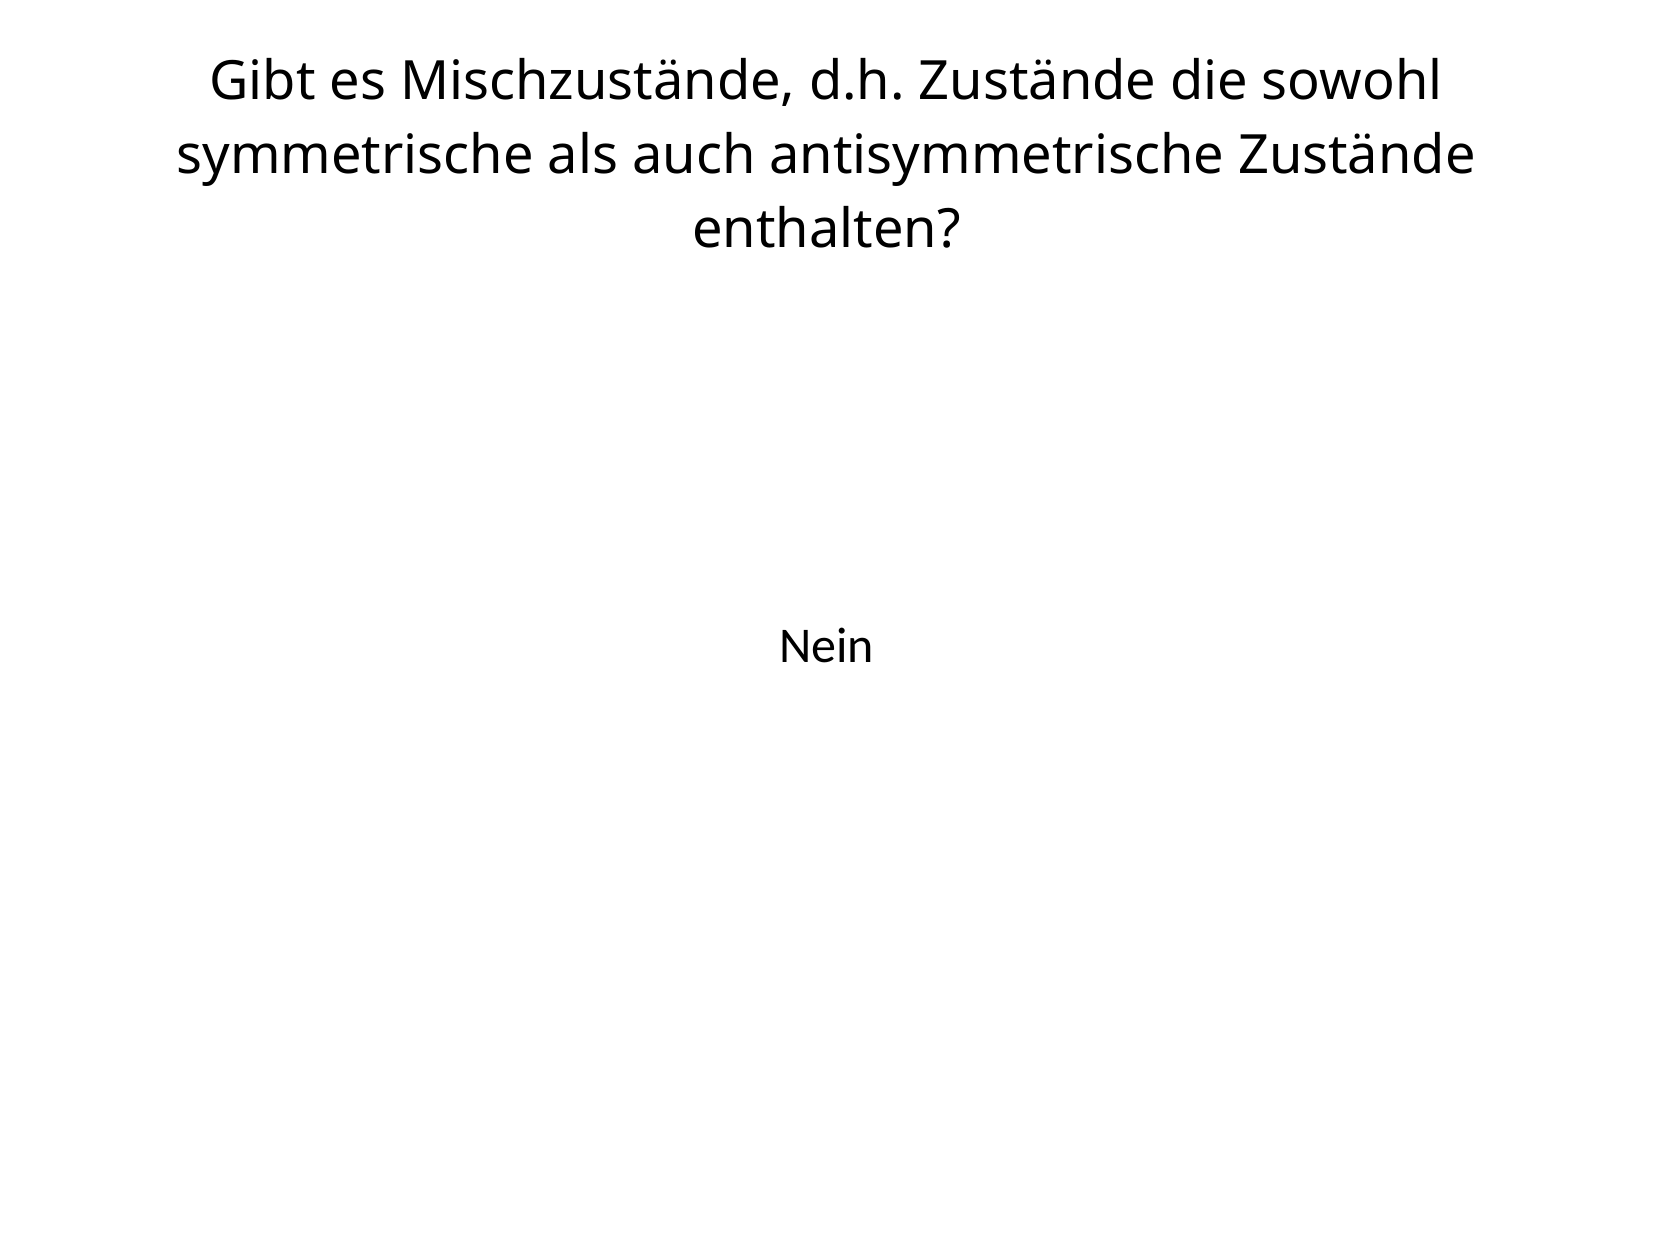

# Gibt es Mischzustände, d.h. Zustände die sowohl symmetrische als auch antisymmetrische Zustände enthalten?
Nein